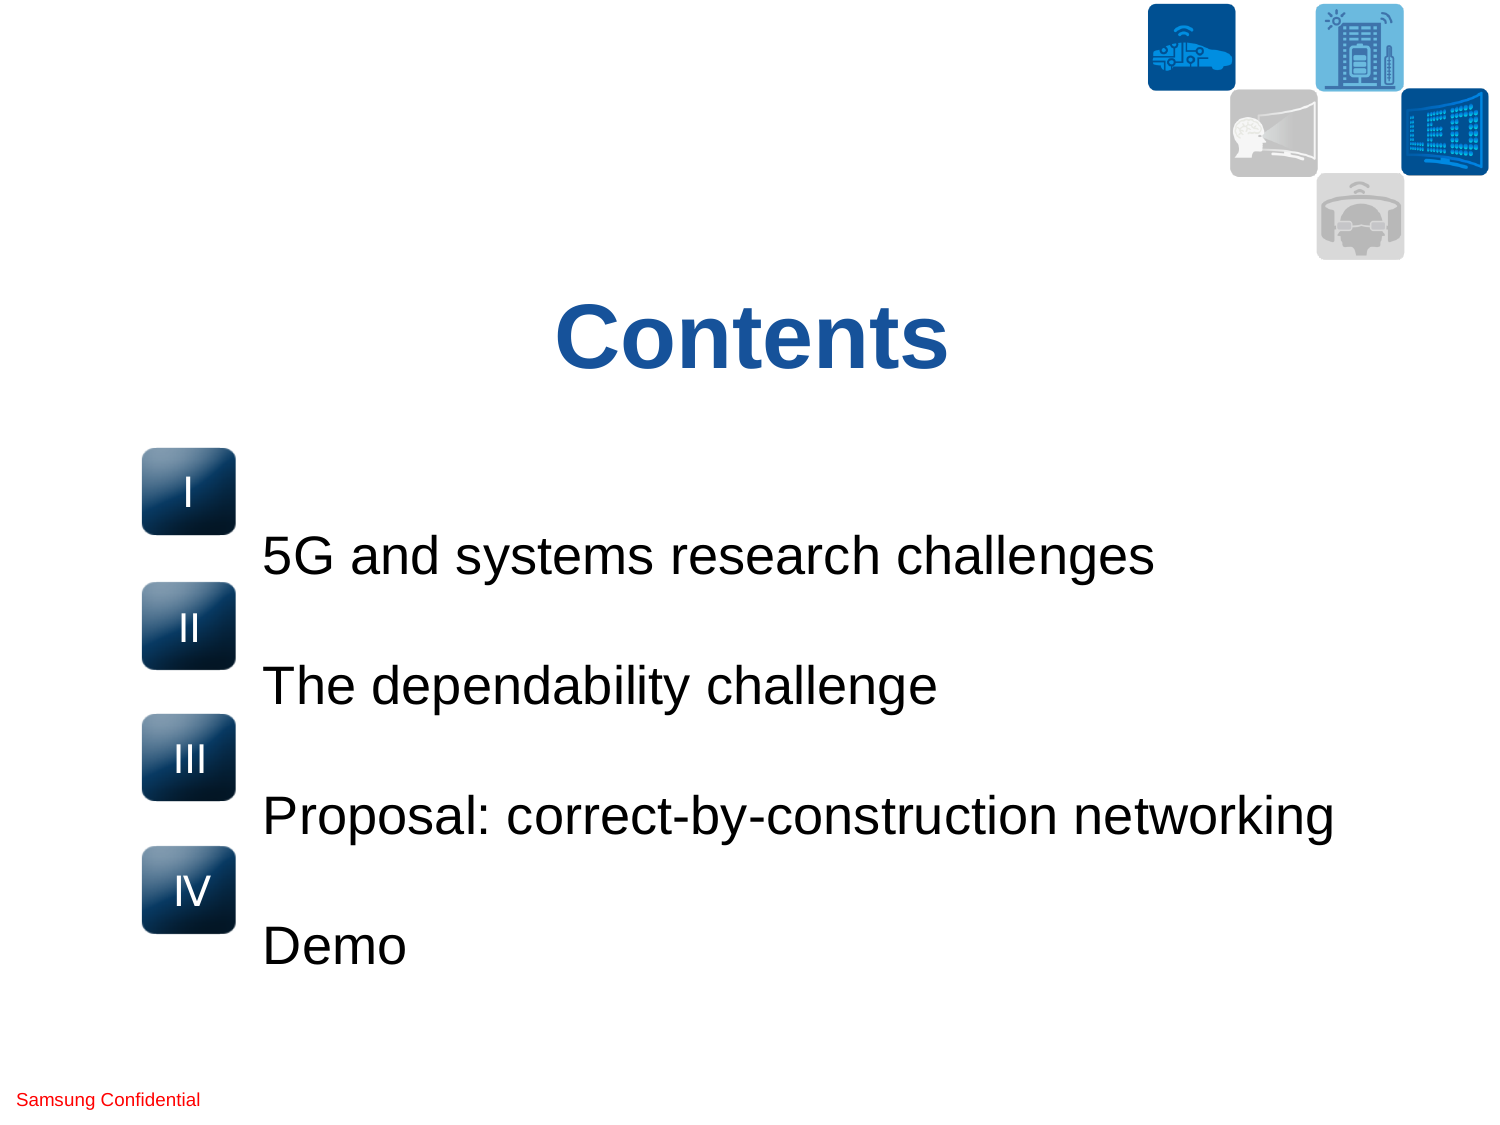

Contents
Ⅰ
# 5G and systems research challenges
The dependability challenge
Proposal: correct-by-construction networking
Demo
II
III
Ⅳ